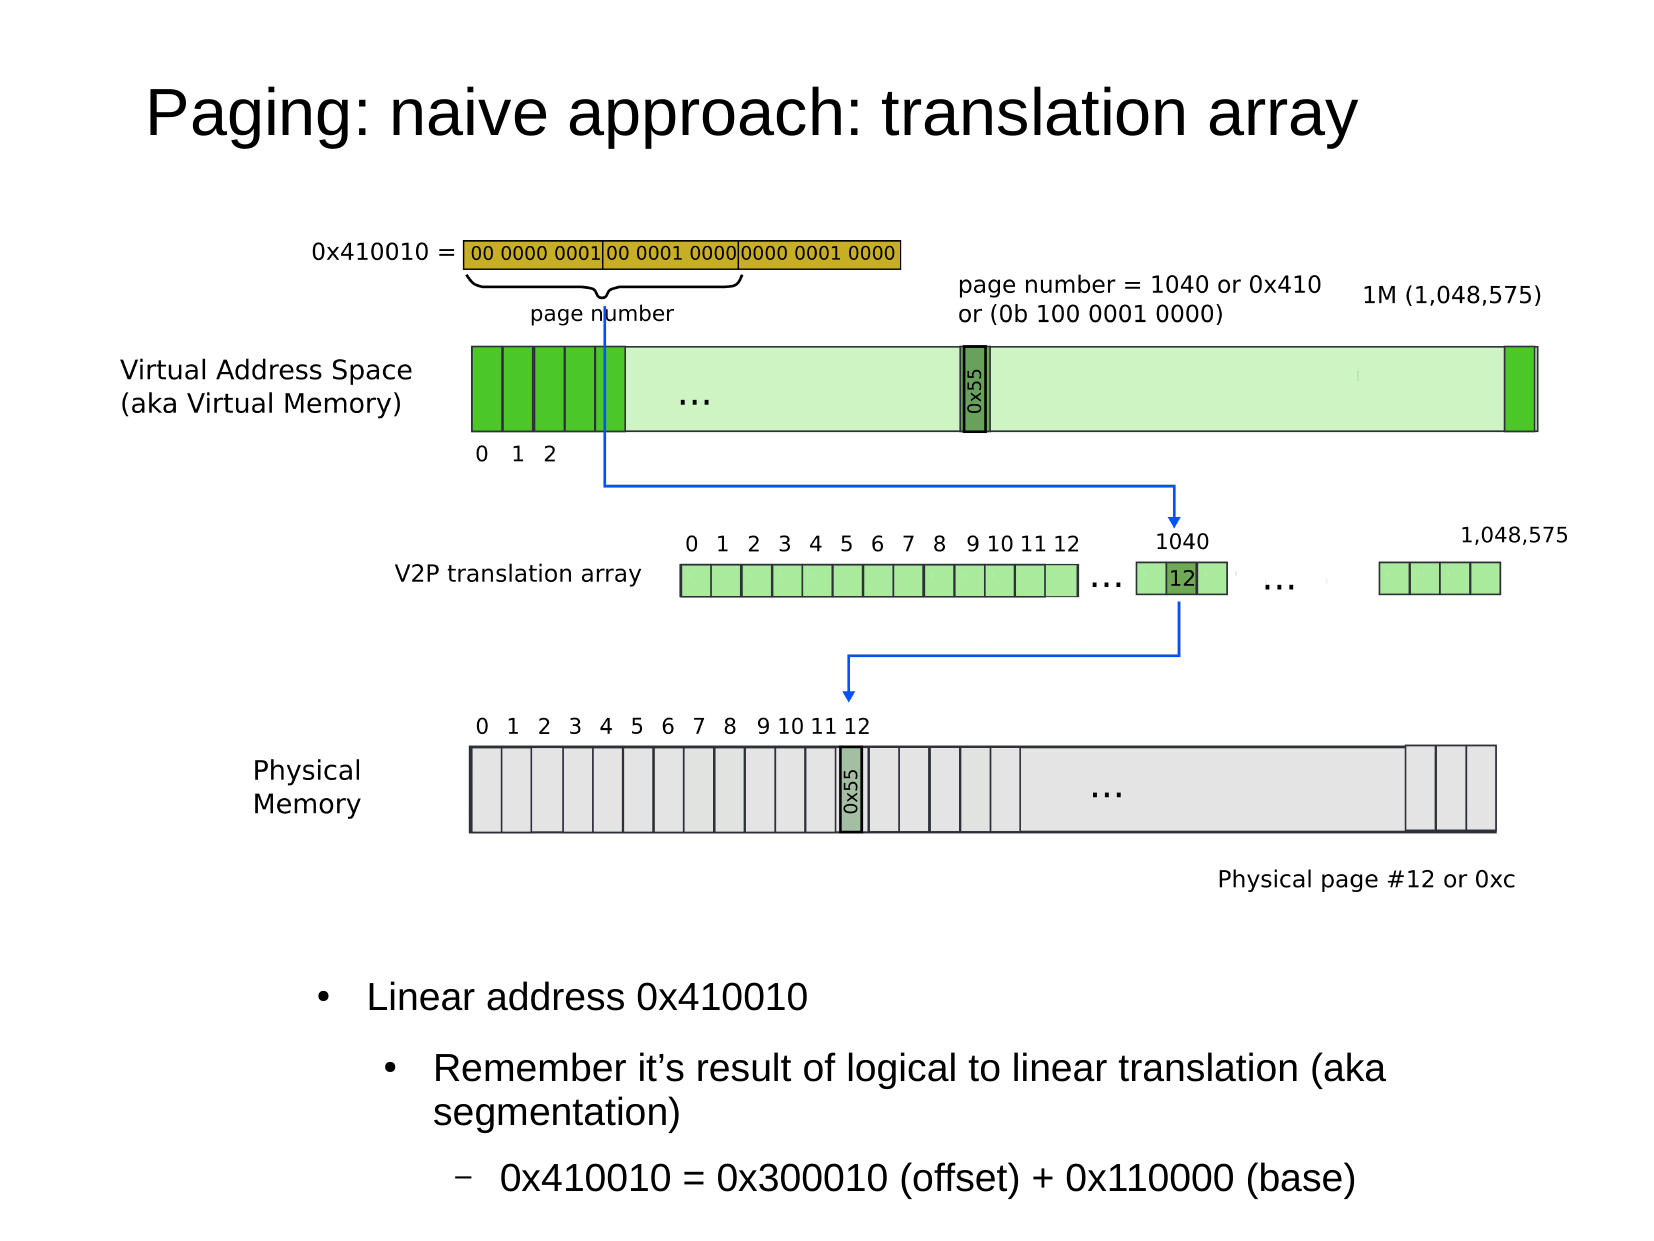

# Paging: naive approach: translation array
Linear address 0x410010
Remember it’s result of logical to linear translation (aka segmentation)
0x410010 = 0x300010 (offset) + 0x110000 (base)